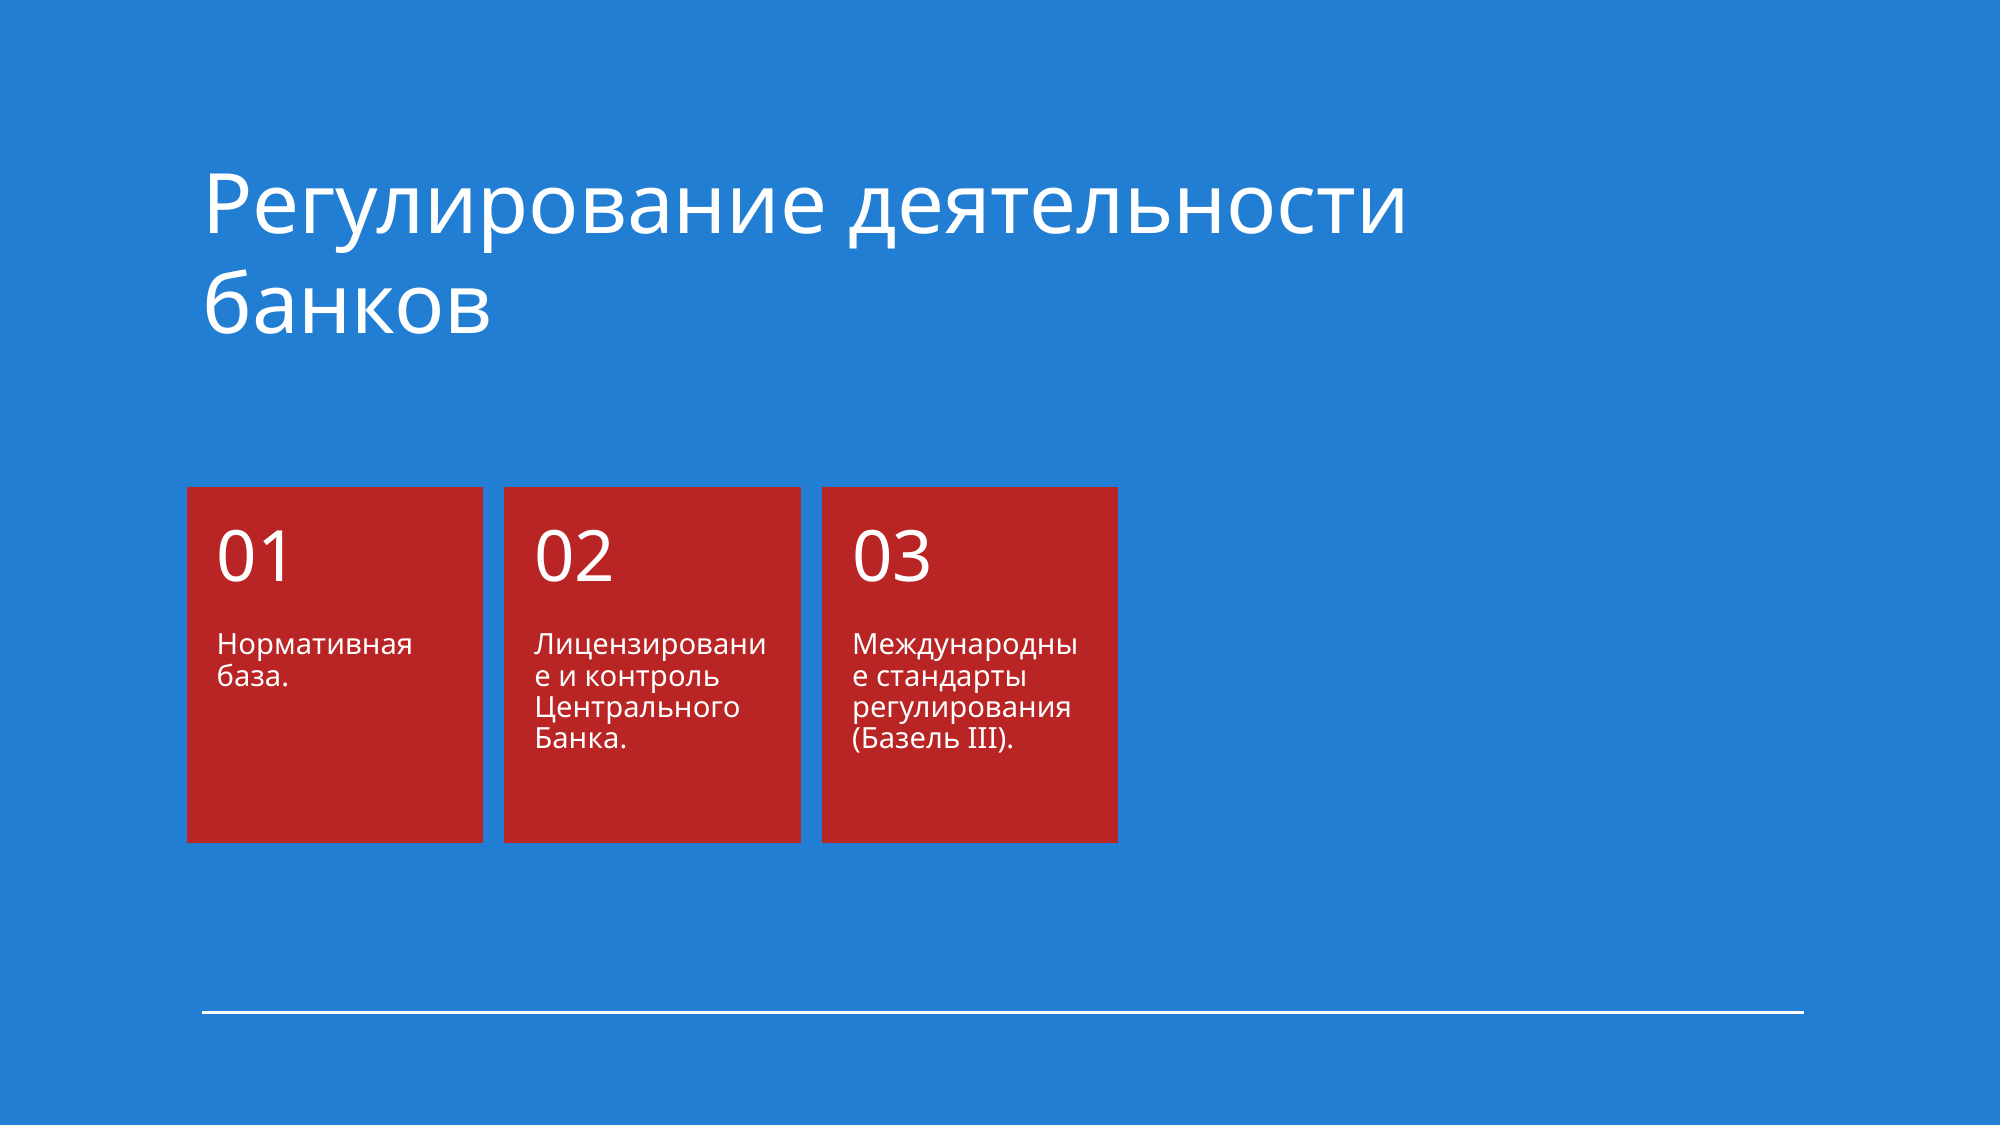

# Регулирование деятельности банков
Нормативная база.
01
Лицензирование и контроль Центрального Банка.
02
Международные стандарты регулирования (Базель III).
03